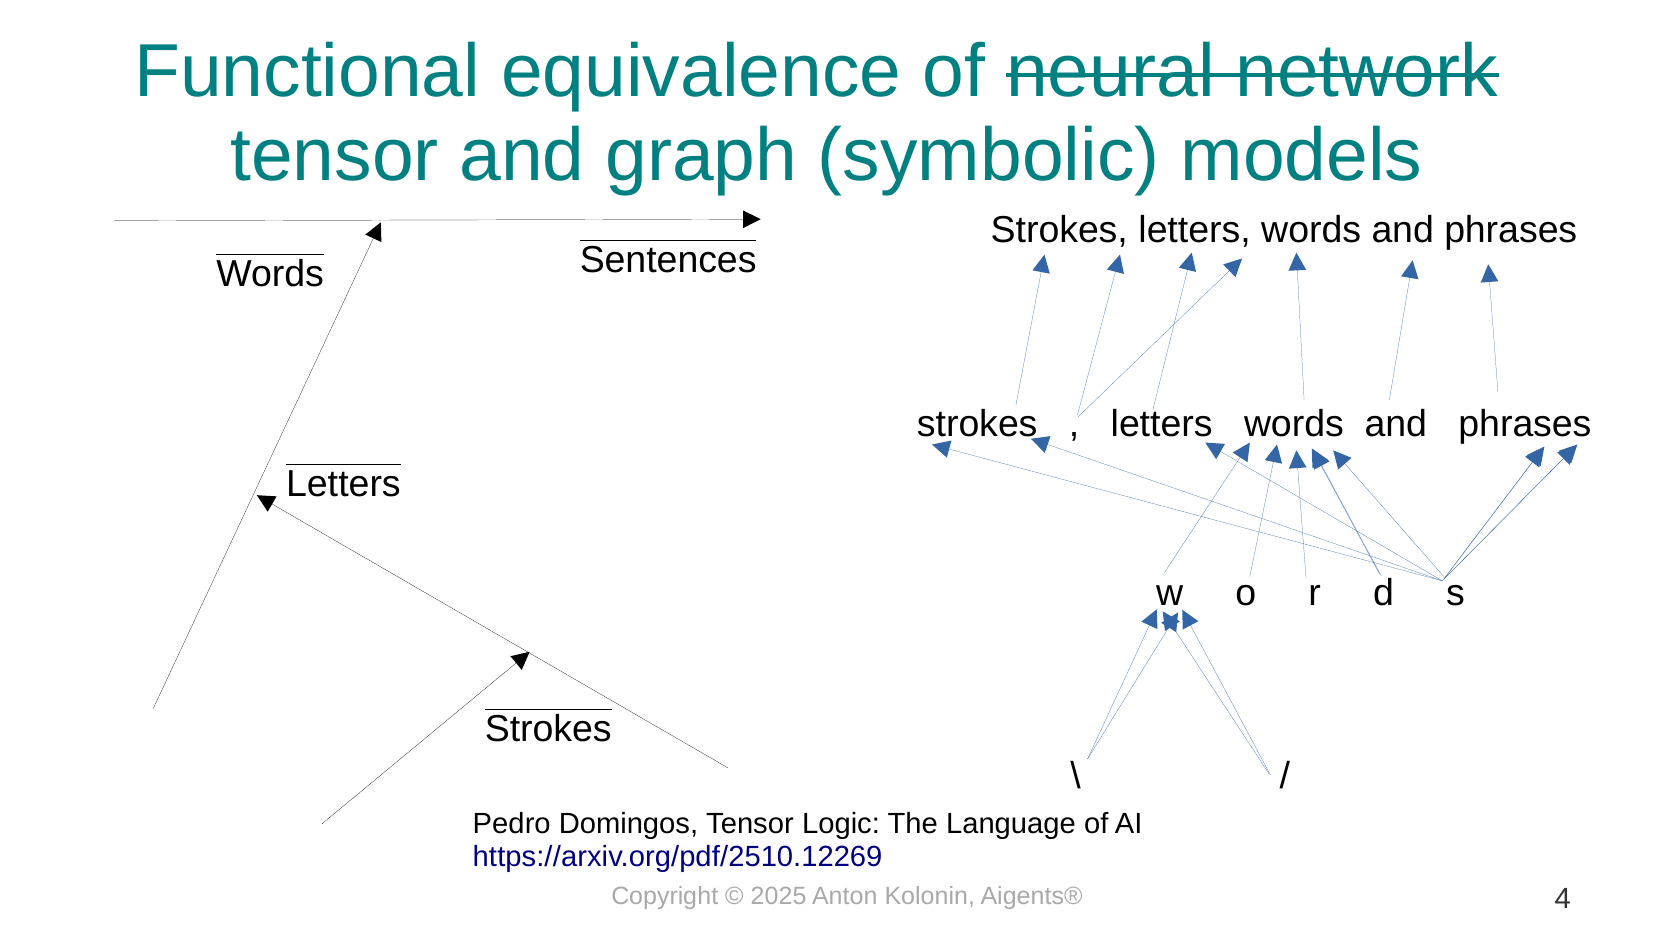

Functional equivalence of neural network
tensor and graph (symbolic) models
Strokes, letters, words and phrases
w o r d s
\ /
 Sentences
 Words
 Letters
 Strokes
strokes , letters words and phrases
Pedro Domingos, Tensor Logic: The Language of AI
https://arxiv.org/pdf/2510.12269
Copyright © 2025 Anton Kolonin, Aigents®
4